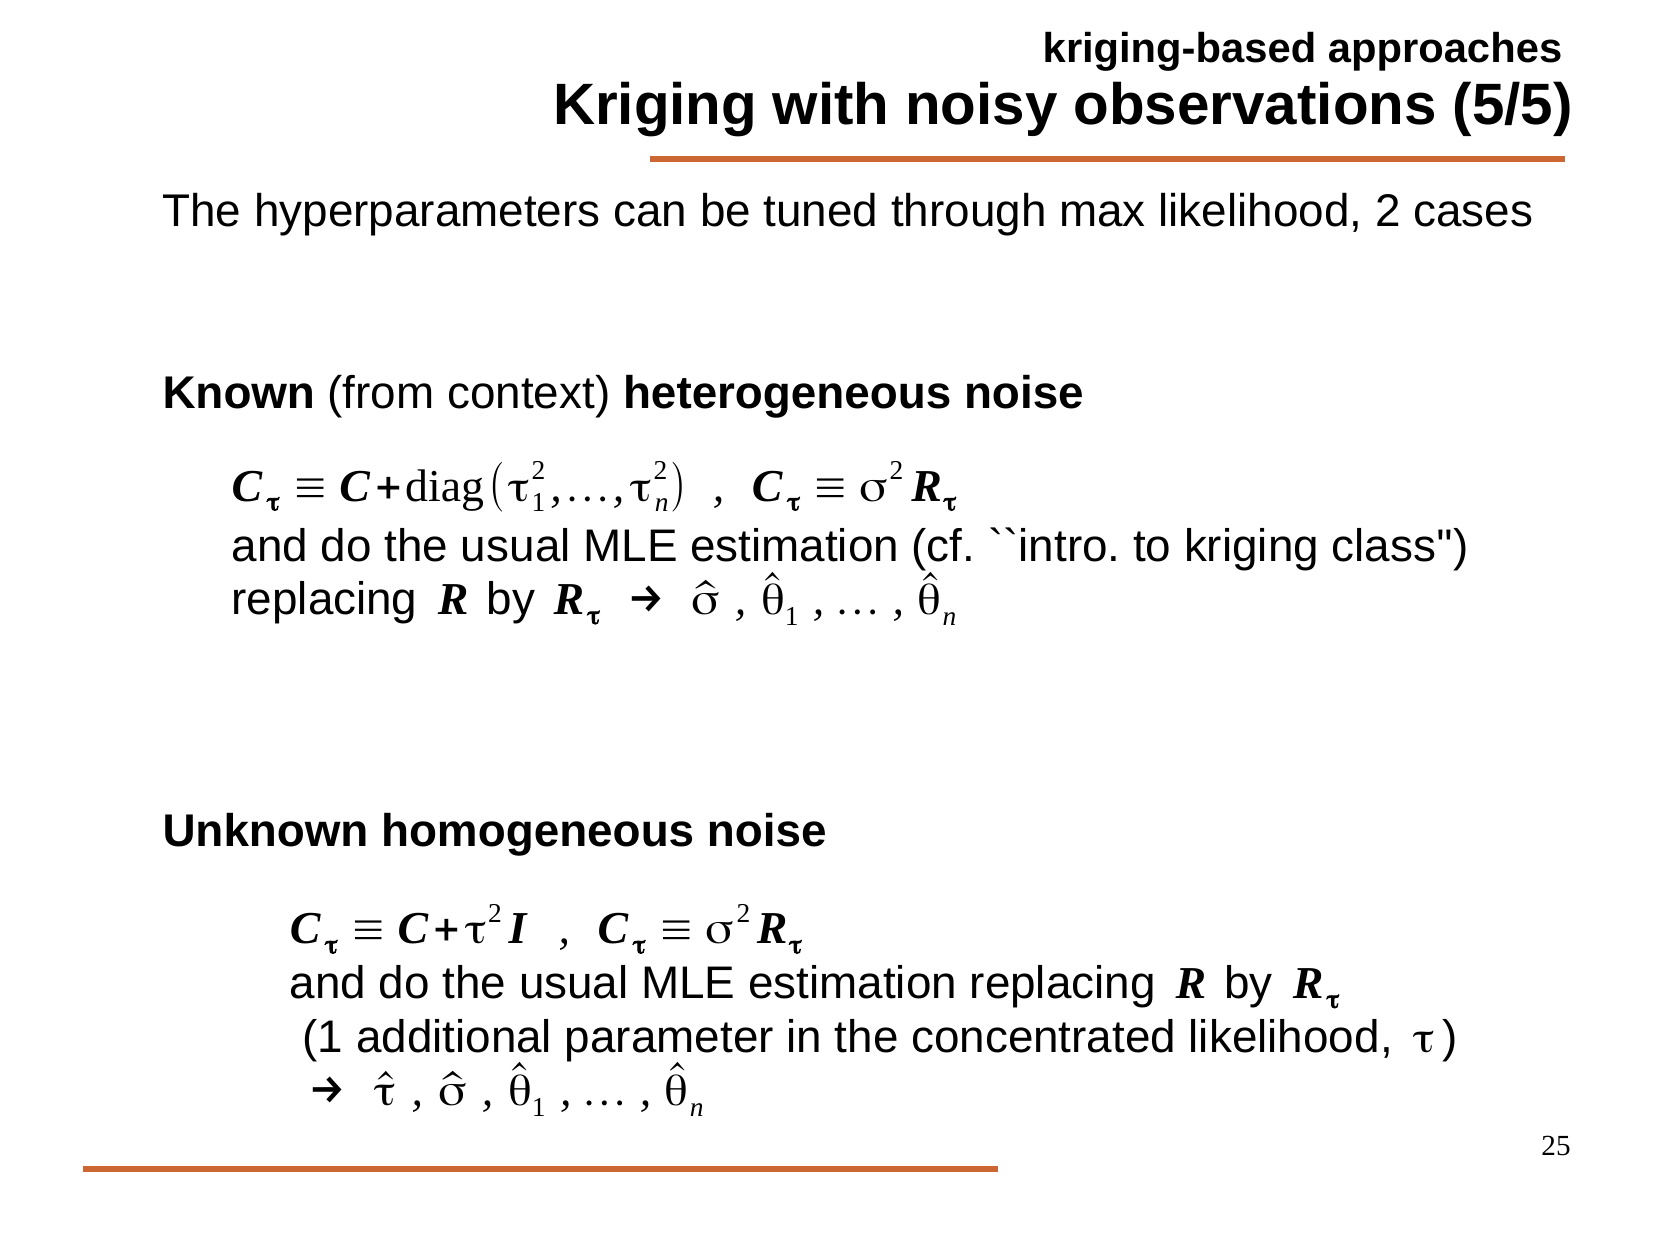

kriging-based approaches
Kriging with noisy observations (5/5)
The hyperparameters can be tuned through max likelihood, 2 cases
Known (from context) heterogeneous noise
Unknown homogeneous noise
25